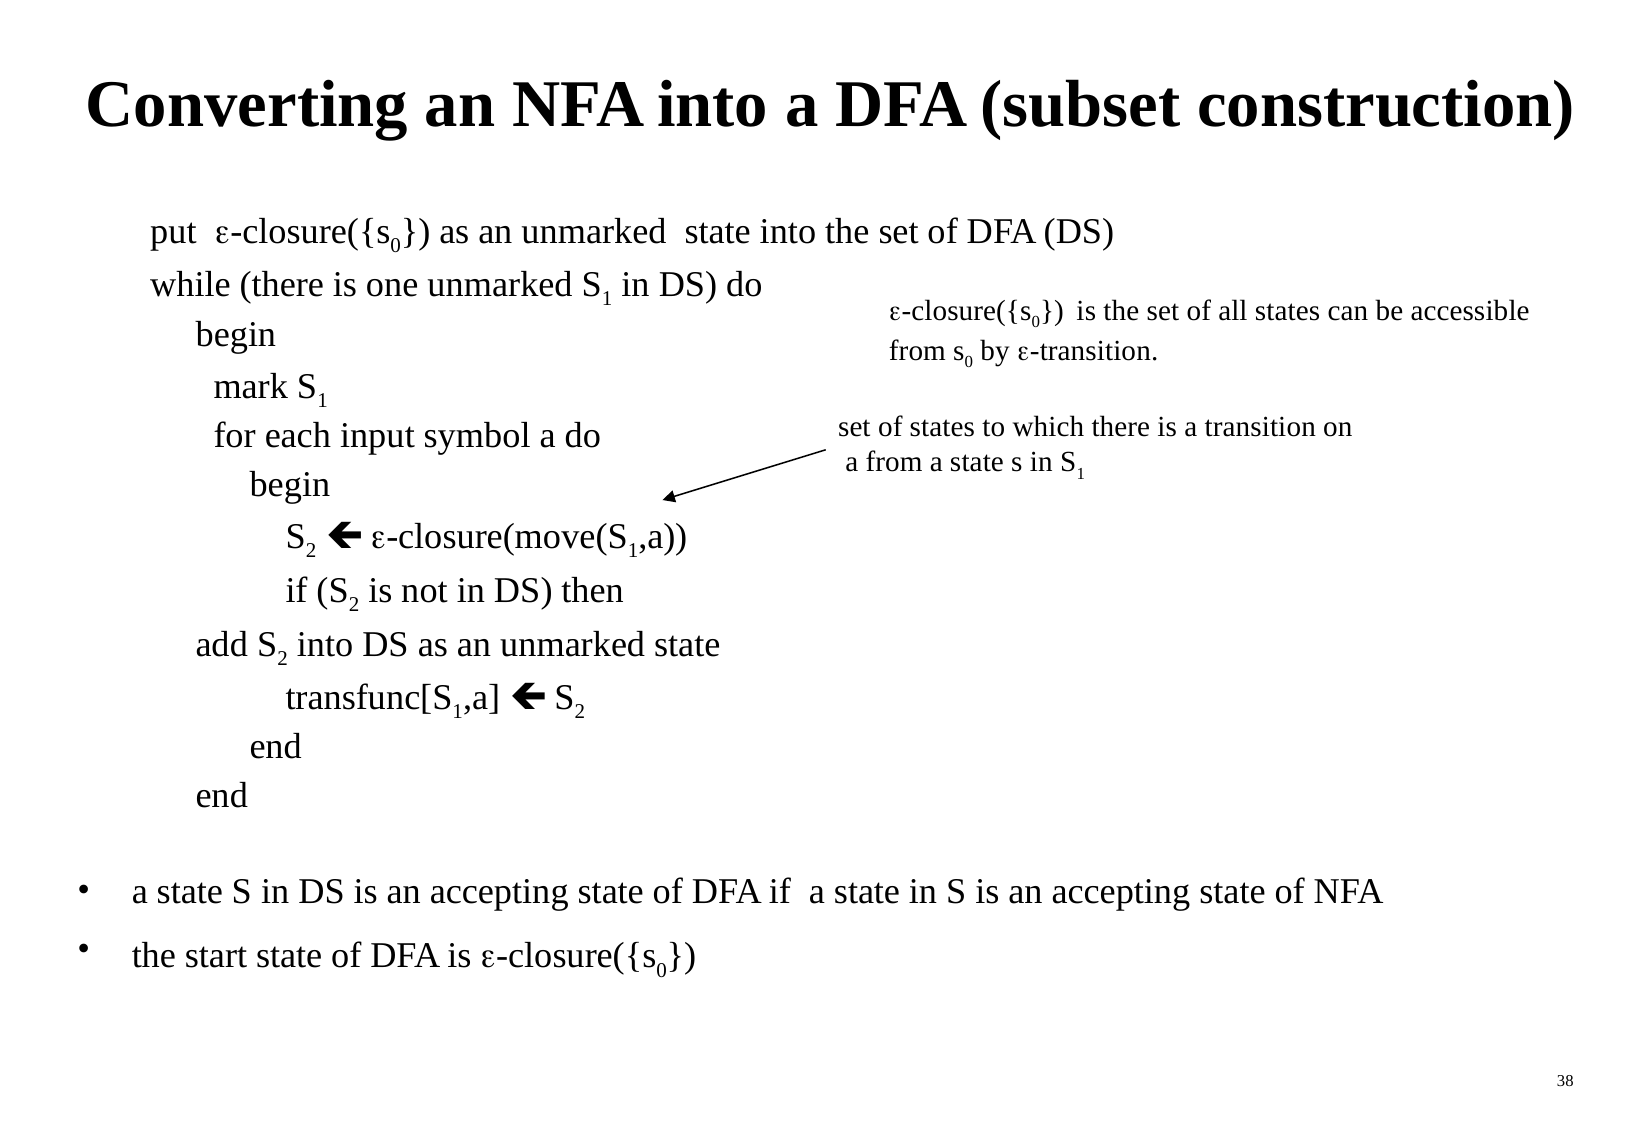

# Converting an NFA into a DFA (subset construction)
put -closure({s0}) as an unmarked state into the set of DFA (DS)
while (there is one unmarked S1 in DS) do
	begin
		 mark S1
		 for each input symbol a do
		 begin
		 S2  -closure(move(S1,a))
		 if (S2 is not in DS) then
			add S2 into DS as an unmarked state
		 transfunc[S1,a]  S2
		 end
		end
a state S in DS is an accepting state of DFA if a state in S is an accepting state of NFA
the start state of DFA is -closure({s0})
-closure({s0}) is the set of all states can be accessible
from s0 by -transition.
set of states to which there is a transition on
 a from a state s in S1